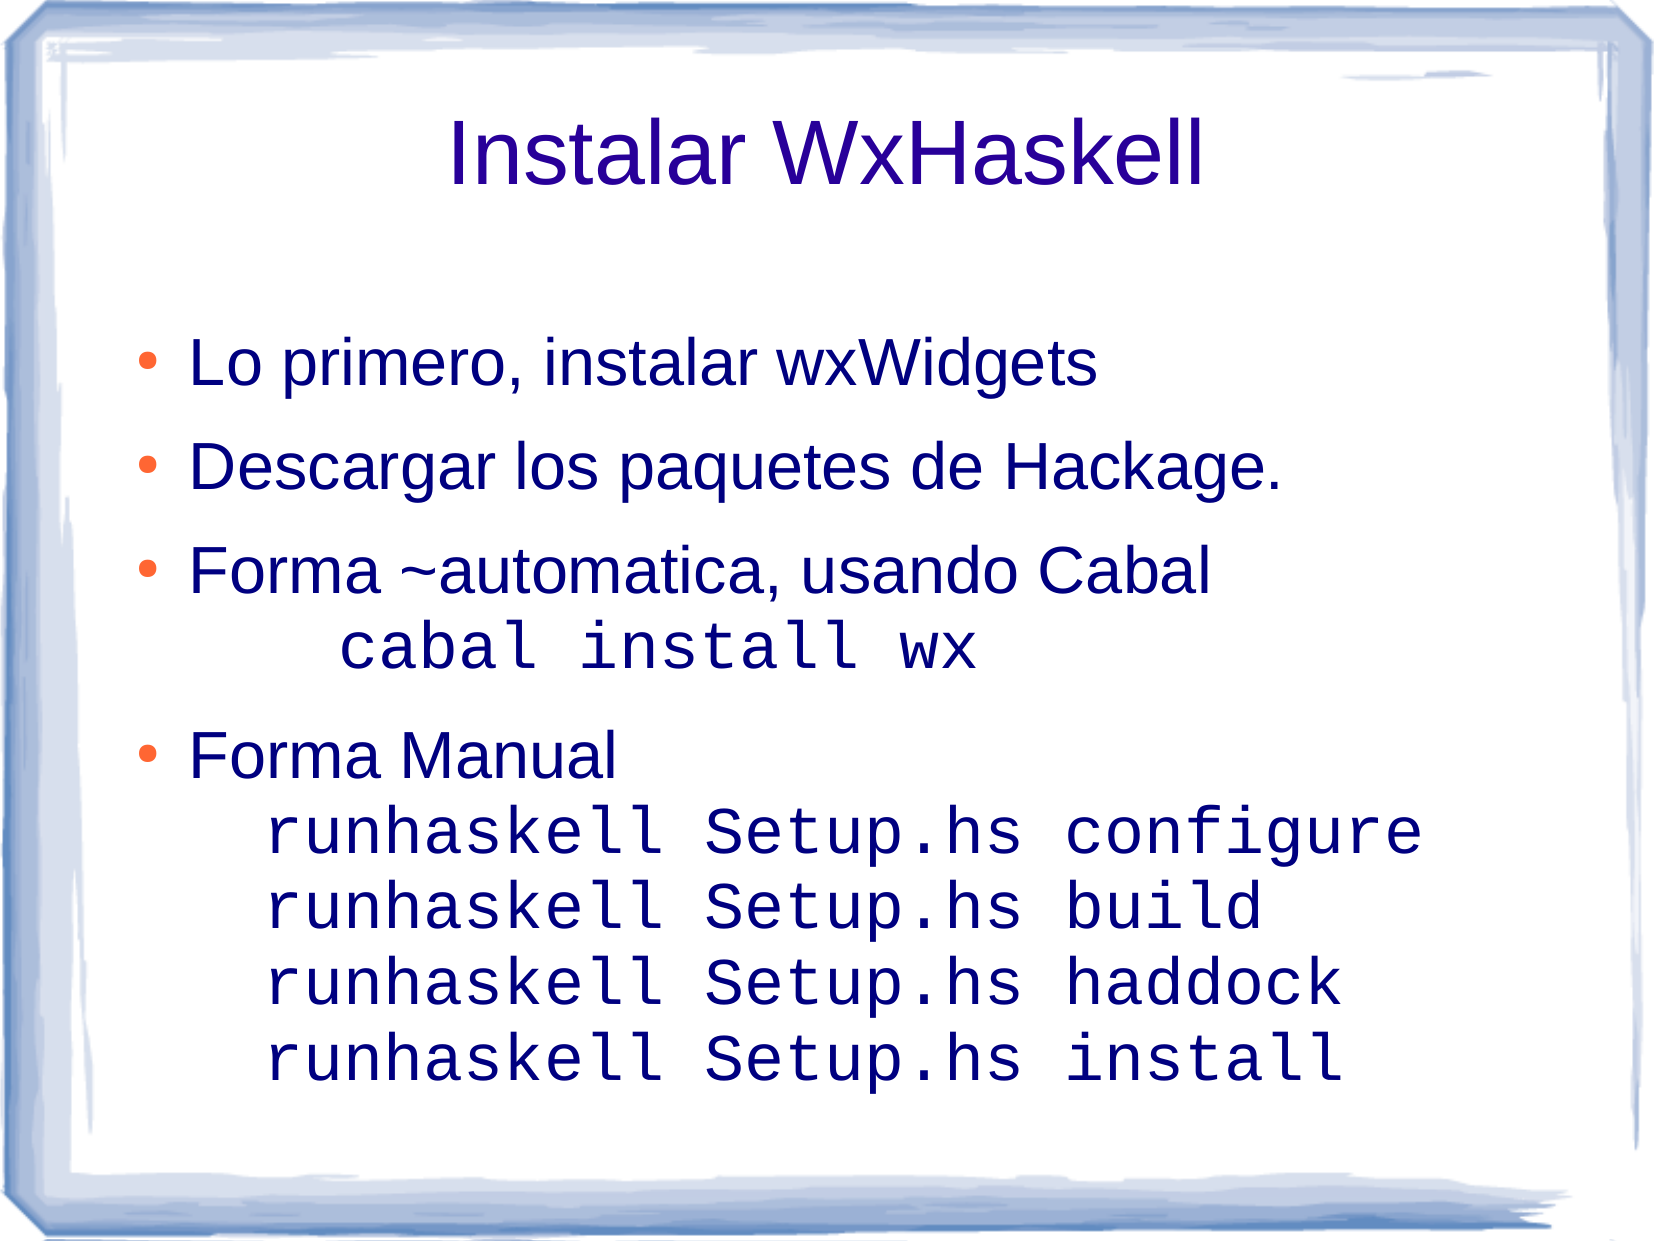

# Instalar WxHaskell
Lo primero, instalar wxWidgets
Descargar los paquetes de Hackage.
Forma ~automatica, usando Cabal
		cabal install wx
Forma Manual
	runhaskell Setup.hs configure
	runhaskell Setup.hs build
	runhaskell Setup.hs haddock
	runhaskell Setup.hs install